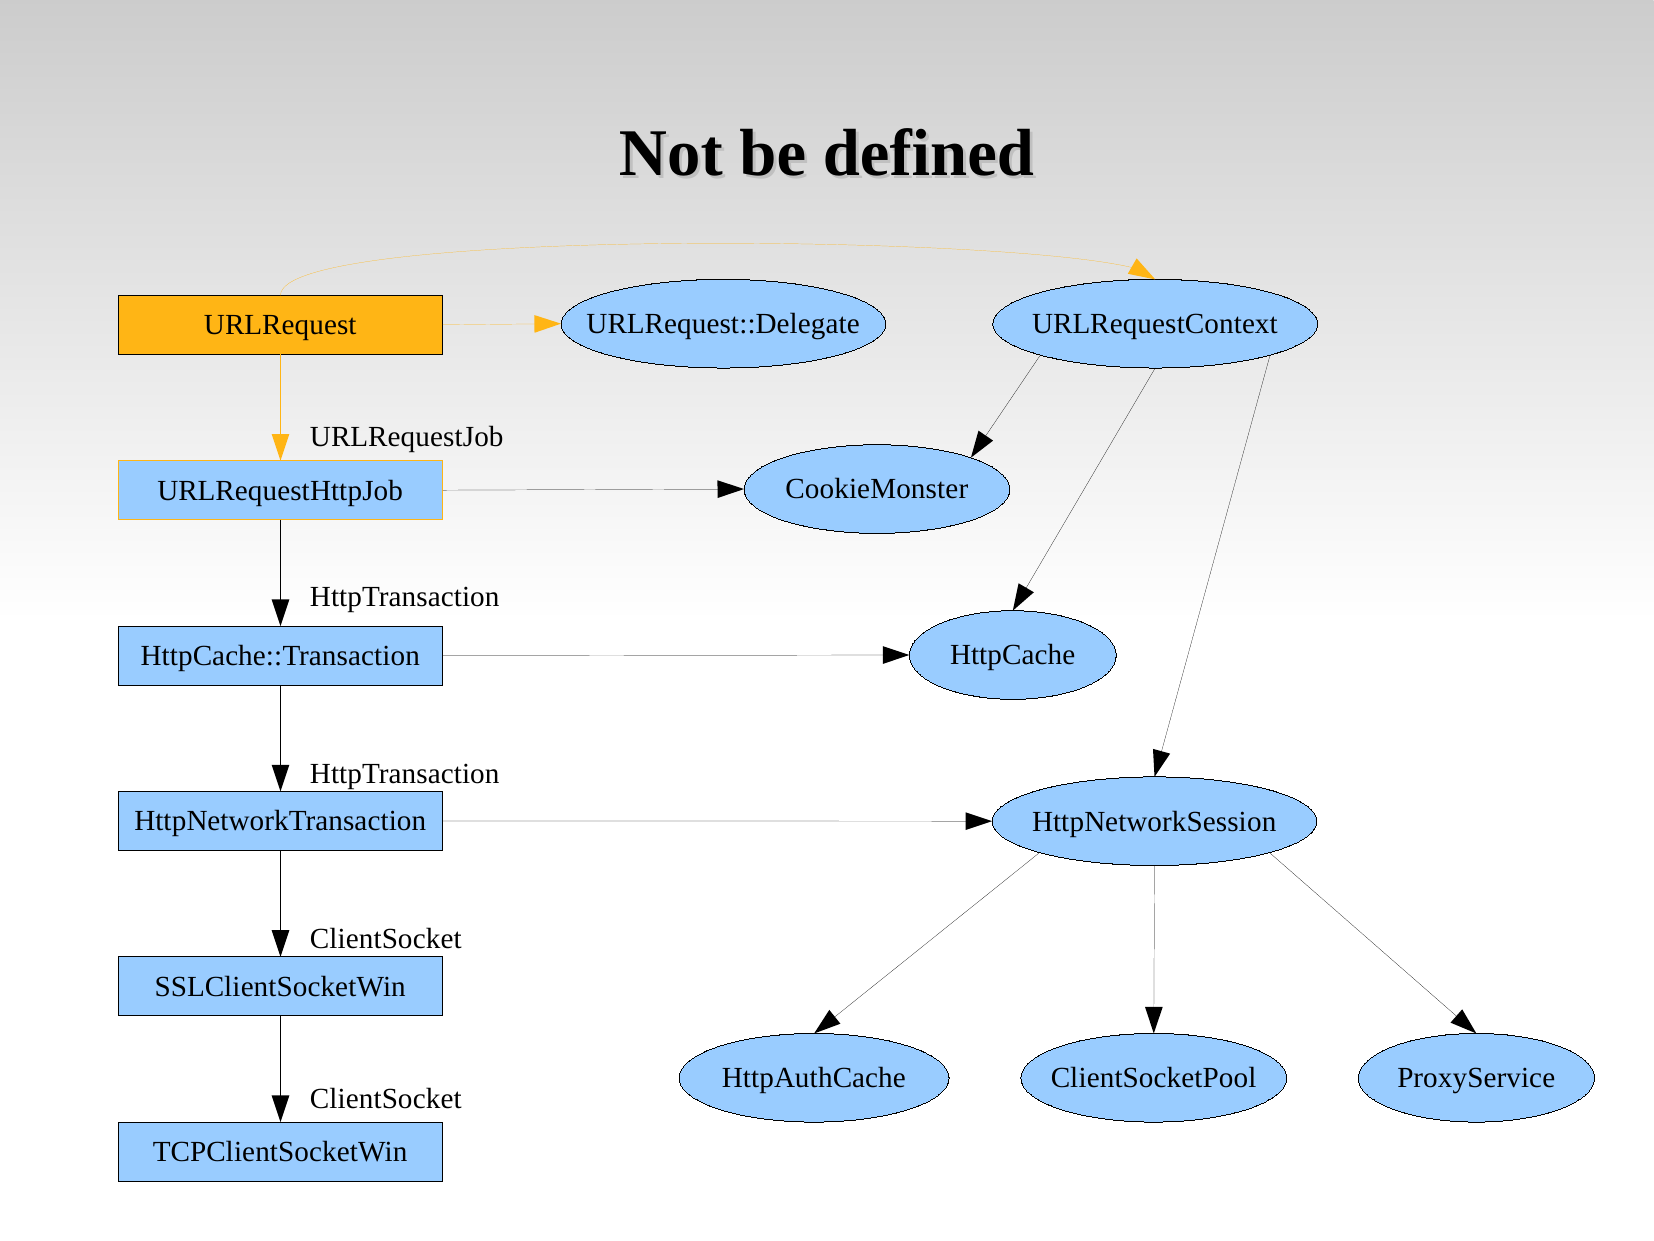

# Not be defined
URLRequest::Delegate
URLRequestContext
URLRequest
URLRequestJob
CookieMonster
URLRequestHttpJob
HttpTransaction
HttpCache
HttpCache::Transaction
HttpTransaction
HttpNetworkSession
HttpNetworkTransaction
ClientSocket
SSLClientSocketWin
HttpAuthCache
ClientSocketPool
ProxyService
ClientSocket
TCPClientSocketWin